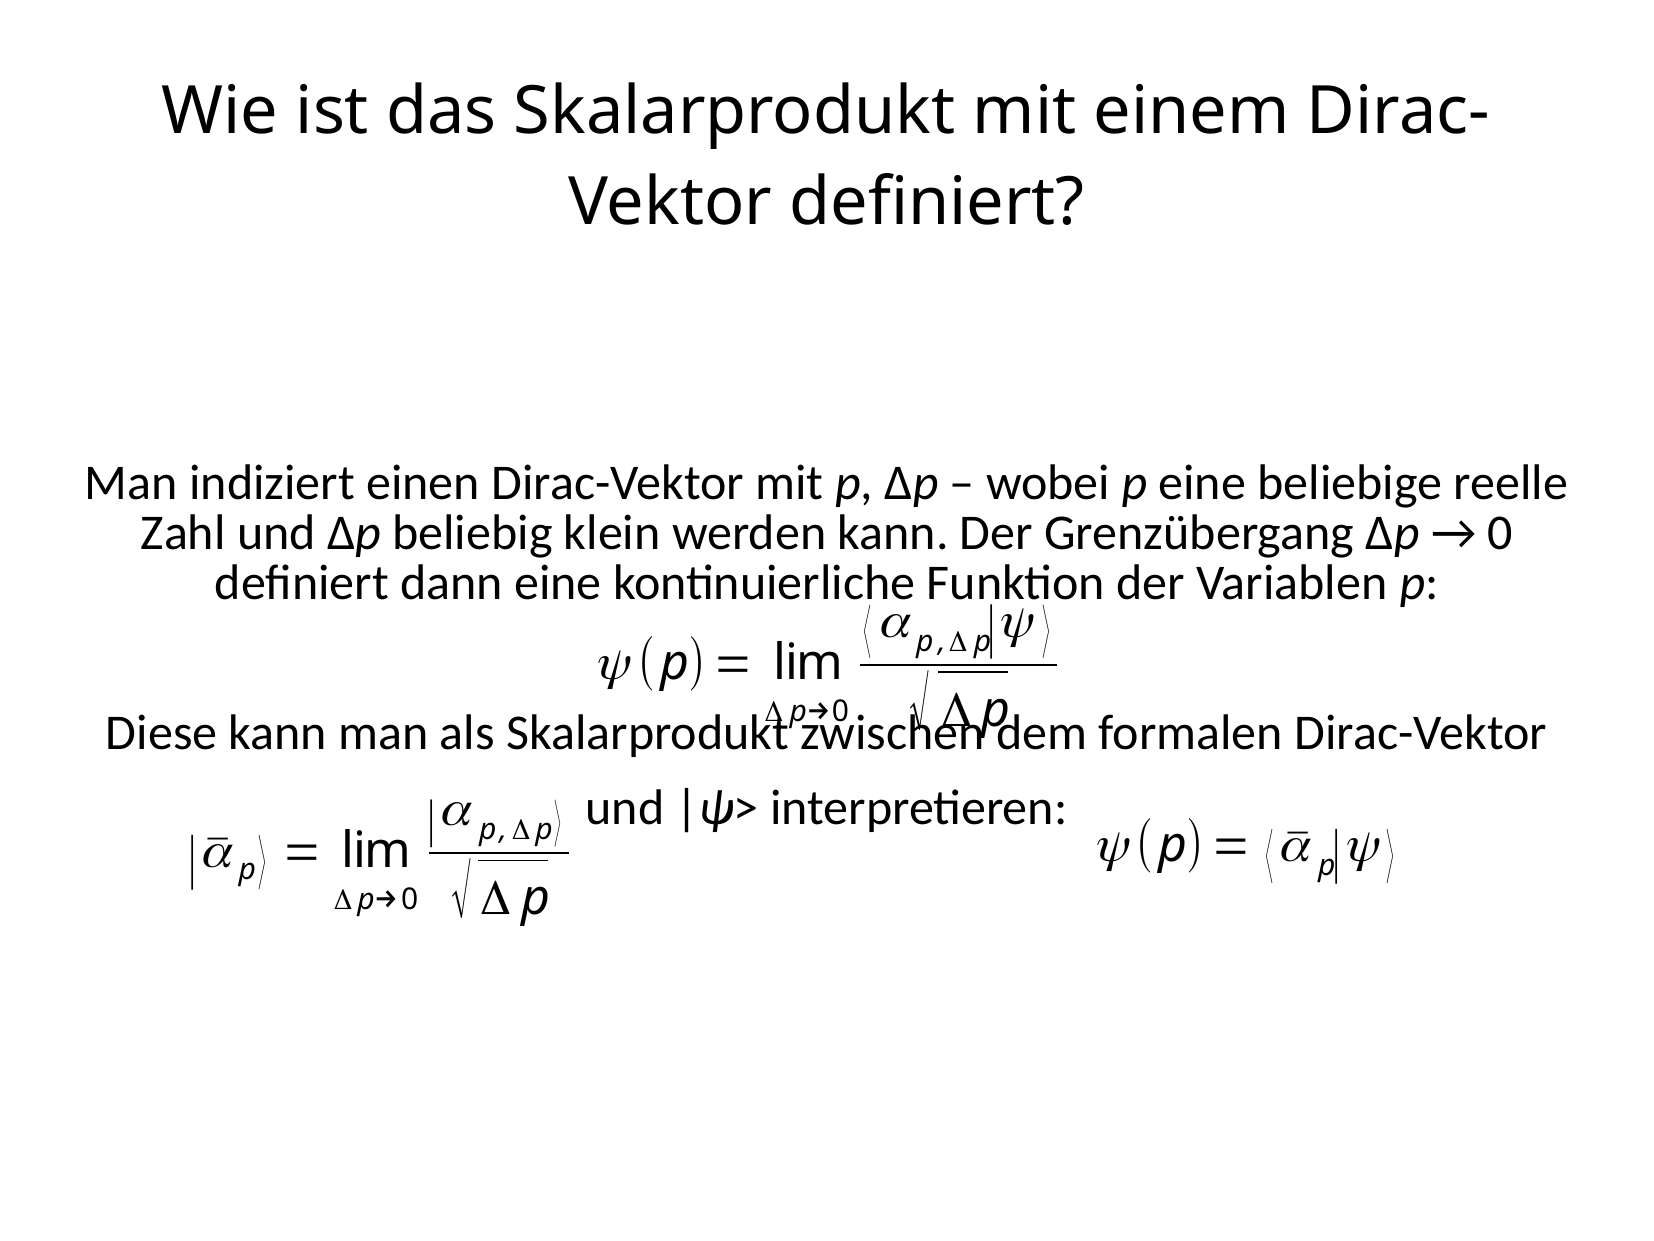

# Wie ist das Skalarprodukt mit einem Dirac-Vektor definiert?
Man indiziert einen Dirac-Vektor mit p, Δp – wobei p eine beliebige reelle Zahl und Δp beliebig klein werden kann. Der Grenzübergang Δp → 0 definiert dann eine kontinuierliche Funktion der Variablen p:
Diese kann man als Skalarprodukt zwischen dem formalen Dirac-Vektor
und |ψ> interpretieren: